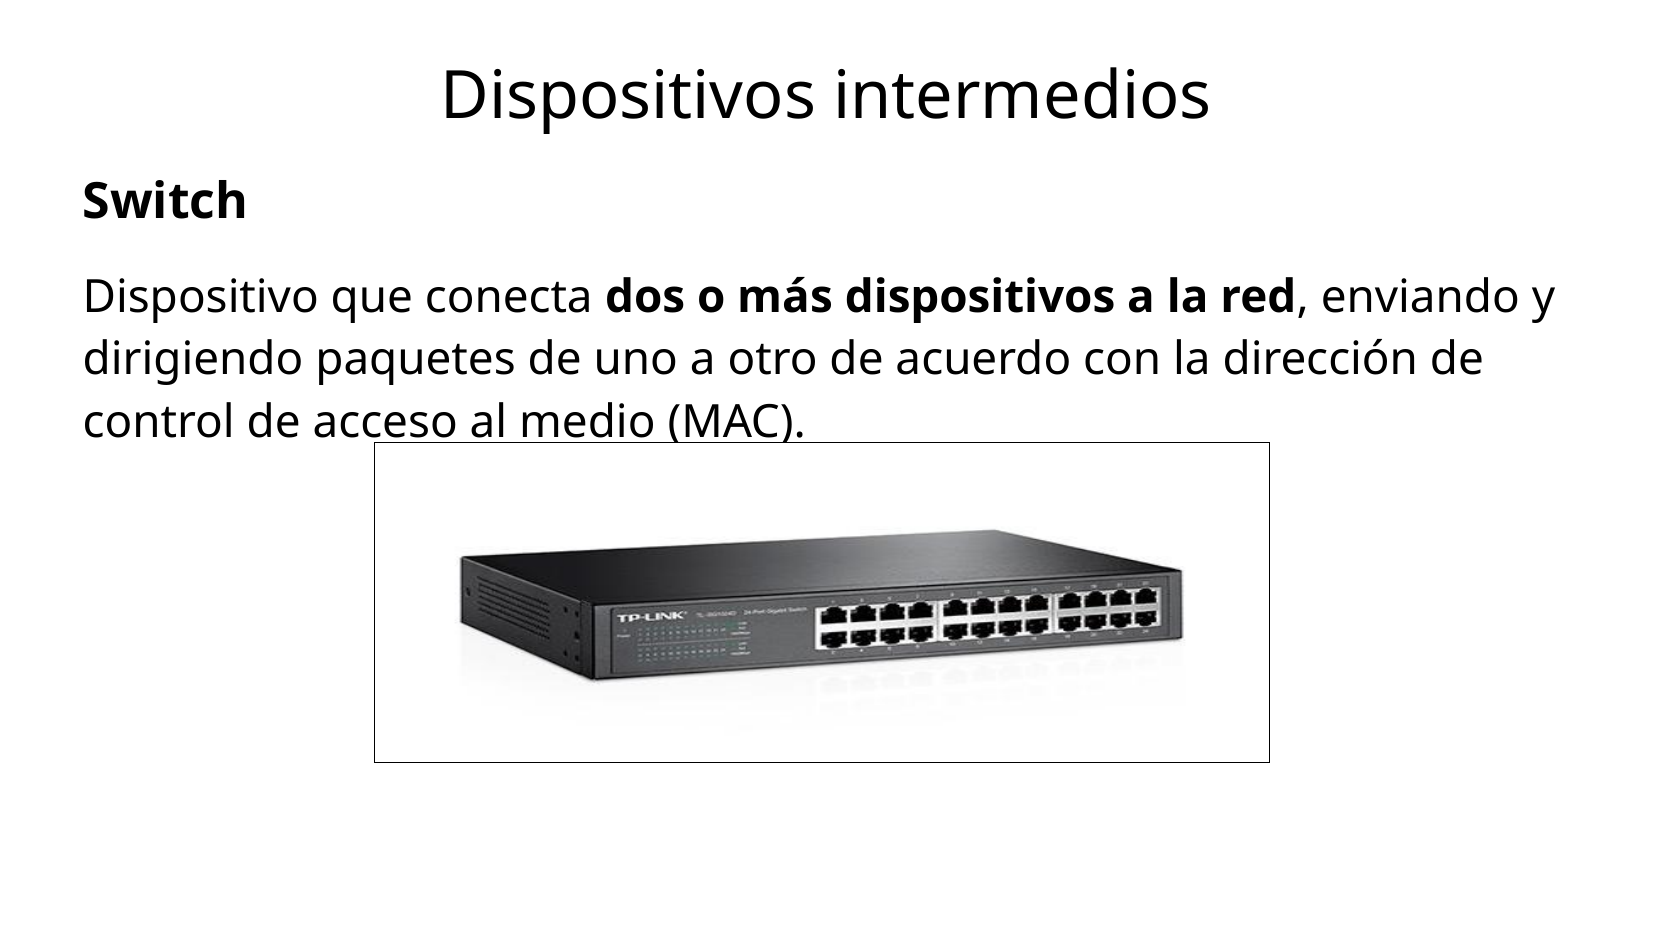

# Dispositivos intermedios
Switch
Dispositivo que conecta dos o más dispositivos a la red, enviando y dirigiendo paquetes de uno a otro de acuerdo con la dirección de control de acceso al medio (MAC).